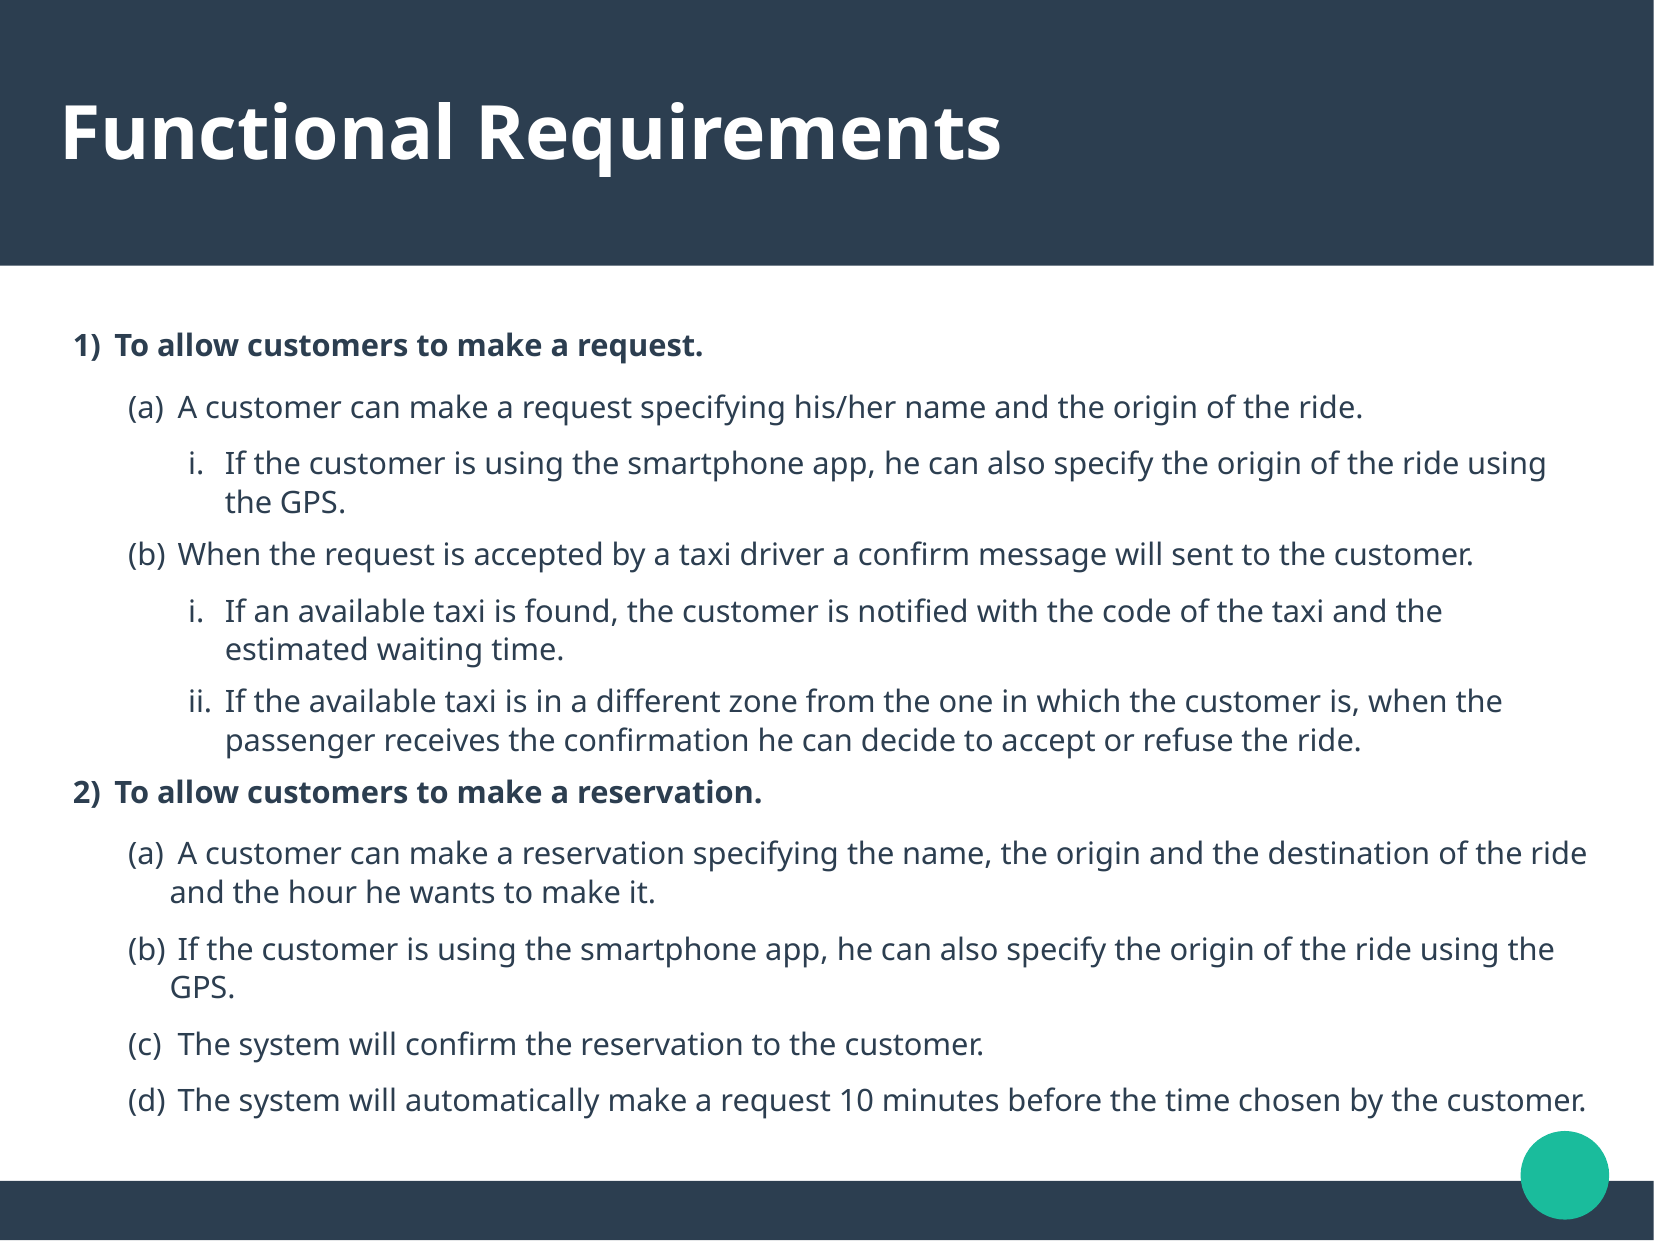

# Functional Requirements
To allow customers to make a request.
 A customer can make a request specifying his/her name and the origin of the ride.
If the customer is using the smartphone app, he can also specify the origin of the ride using the GPS.
 When the request is accepted by a taxi driver a confirm message will sent to the customer.
If an available taxi is found, the customer is notified with the code of the taxi and the estimated waiting time.
If the available taxi is in a different zone from the one in which the customer is, when the passenger receives the confirmation he can decide to accept or refuse the ride.
To allow customers to make a reservation.
 A customer can make a reservation specifying the name, the origin and the destination of the ride and the hour he wants to make it.
 If the customer is using the smartphone app, he can also specify the origin of the ride using the GPS.
 The system will confirm the reservation to the customer.
 The system will automatically make a request 10 minutes before the time chosen by the customer.